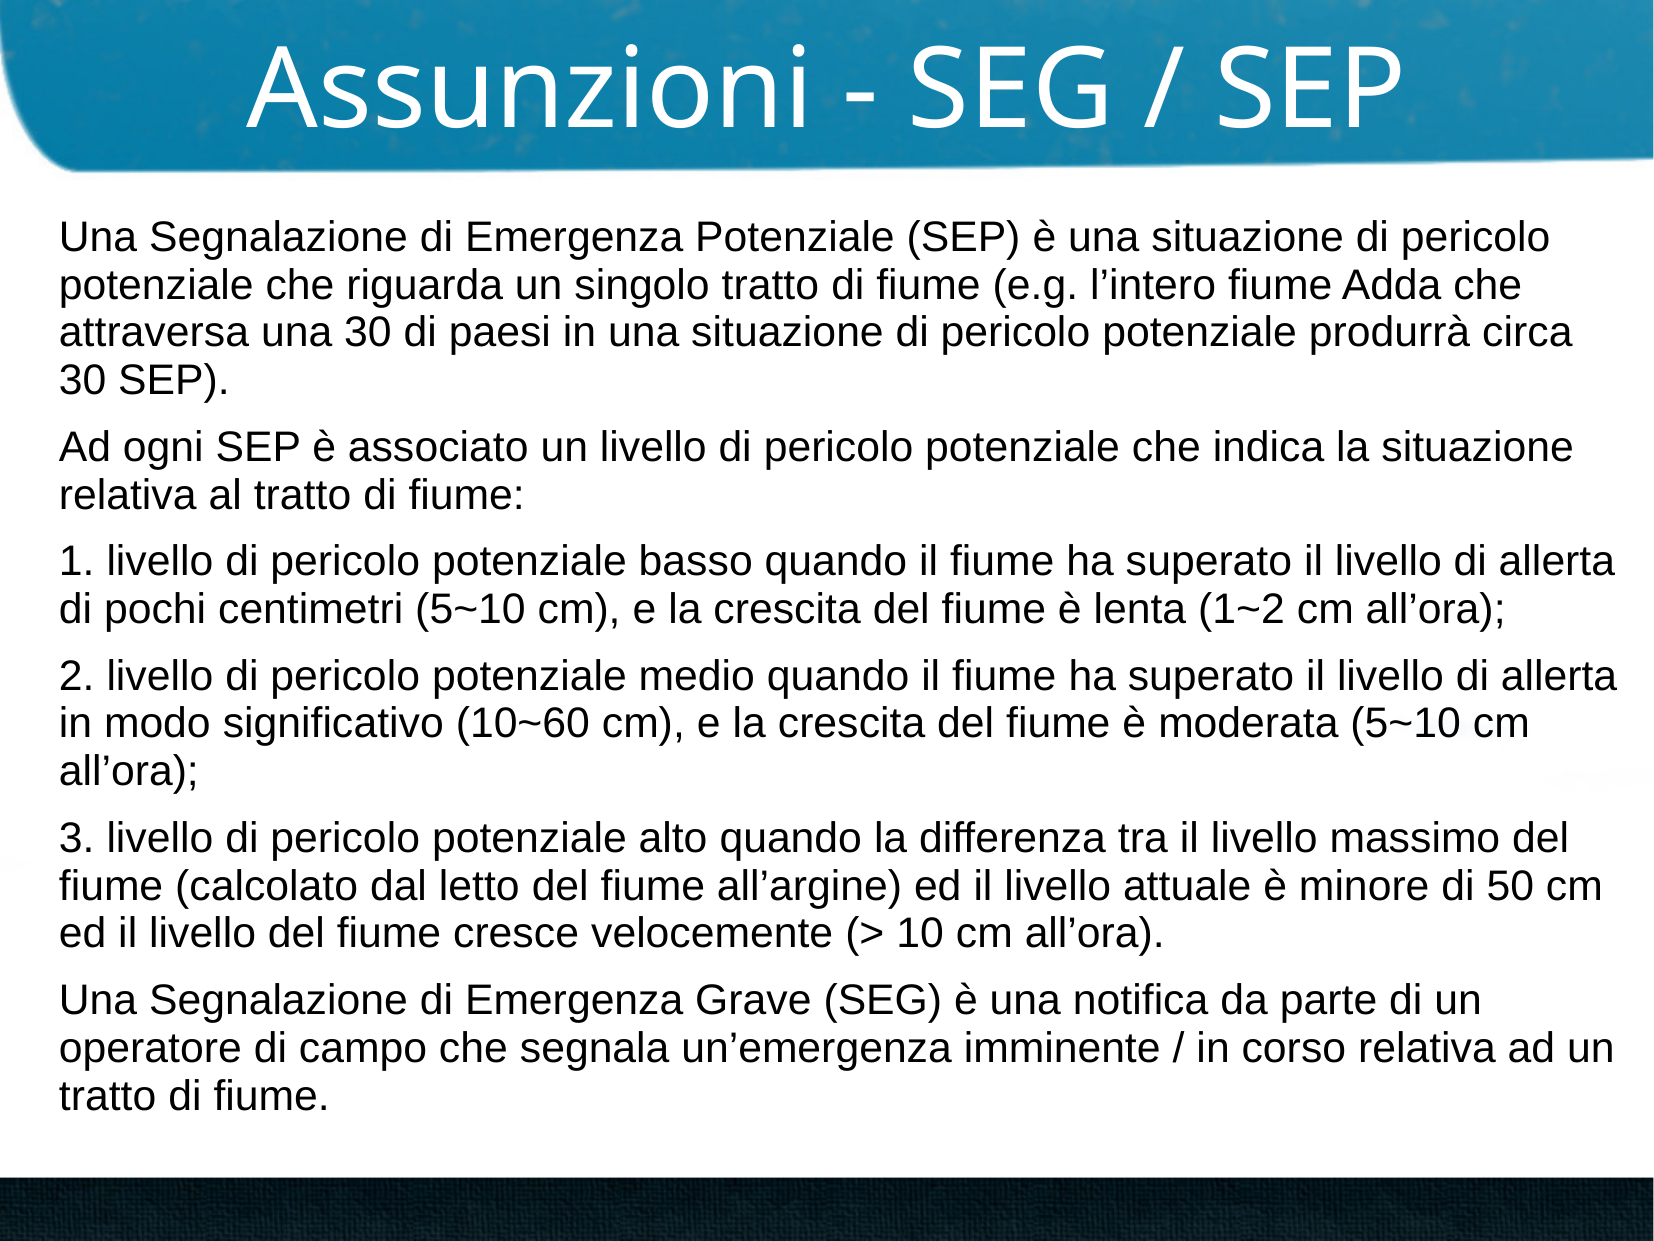

# Assunzioni - SEG / SEP
Una Segnalazione di Emergenza Potenziale (SEP) è una situazione di pericolo potenziale che riguarda un singolo tratto di fiume (e.g. l’intero fiume Adda che attraversa una 30 di paesi in una situazione di pericolo potenziale produrrà circa 30 SEP).
Ad ogni SEP è associato un livello di pericolo potenziale che indica la situazione relativa al tratto di fiume:
1. livello di pericolo potenziale basso quando il fiume ha superato il livello di allerta di pochi centimetri (5~10 cm), e la crescita del fiume è lenta (1~2 cm all’ora);
2. livello di pericolo potenziale medio quando il fiume ha superato il livello di allerta in modo significativo (10~60 cm), e la crescita del fiume è moderata (5~10 cm all’ora);
3. livello di pericolo potenziale alto quando la differenza tra il livello massimo del fiume (calcolato dal letto del fiume all’argine) ed il livello attuale è minore di 50 cm ed il livello del fiume cresce velocemente (> 10 cm all’ora).
Una Segnalazione di Emergenza Grave (SEG) è una notifica da parte di un operatore di campo che segnala un’emergenza imminente / in corso relativa ad un tratto di fiume.